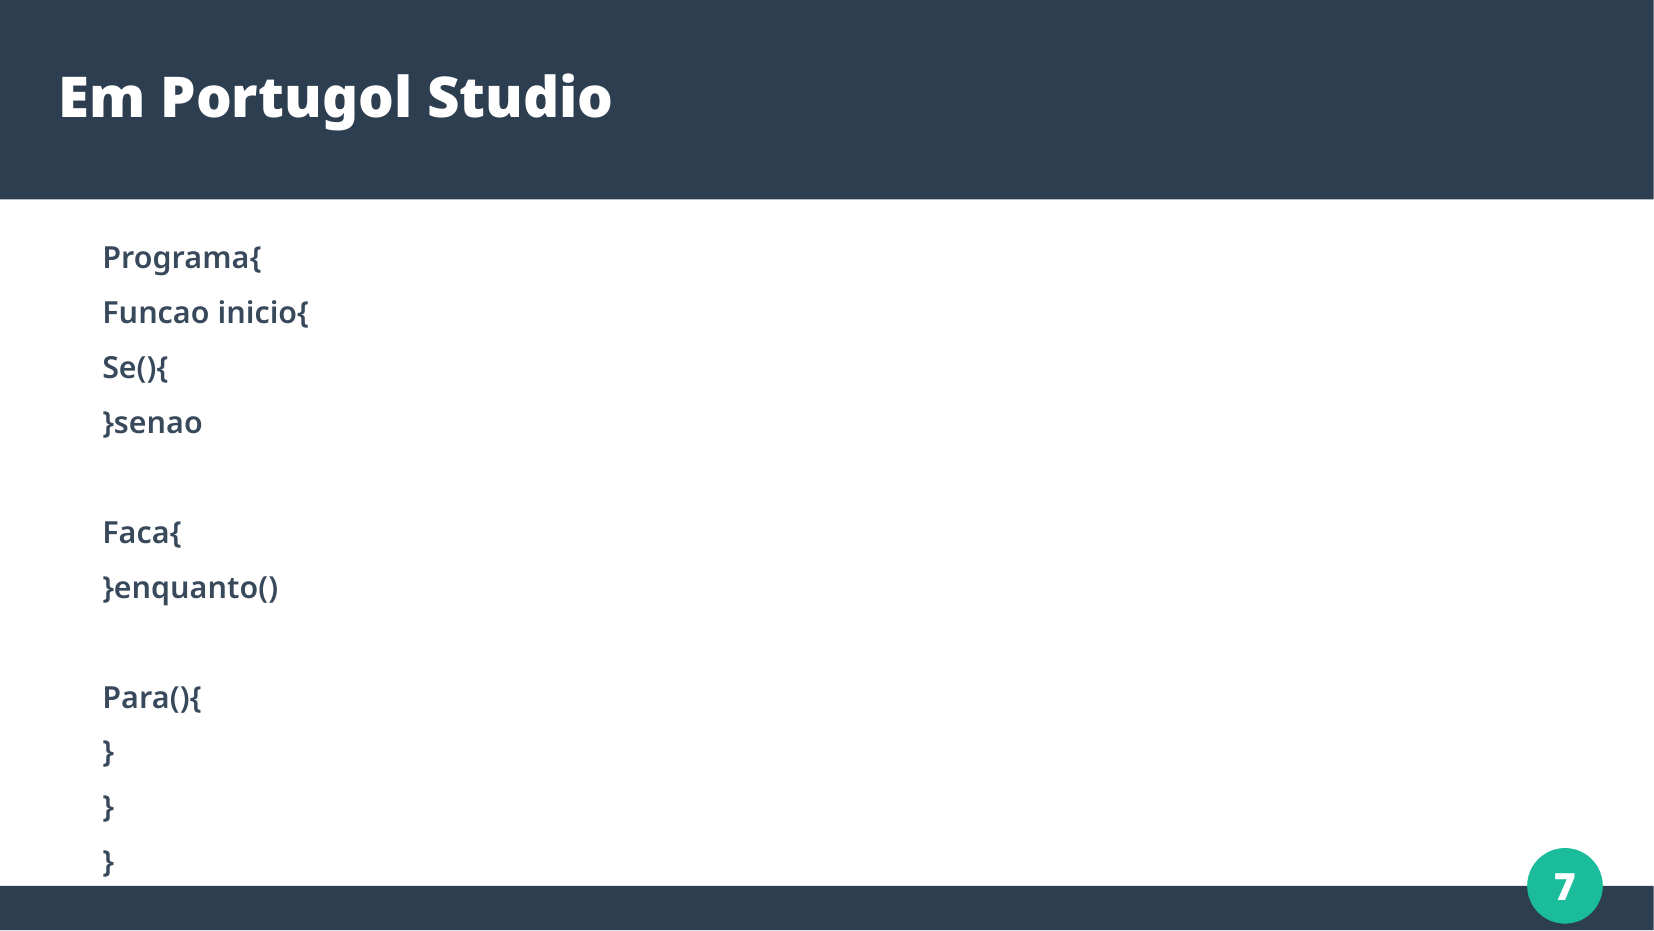

# Em Portugol Studio
Programa{
Funcao inicio{
Se(){
}senao
Faca{
}enquanto()
Para(){
}
}
}